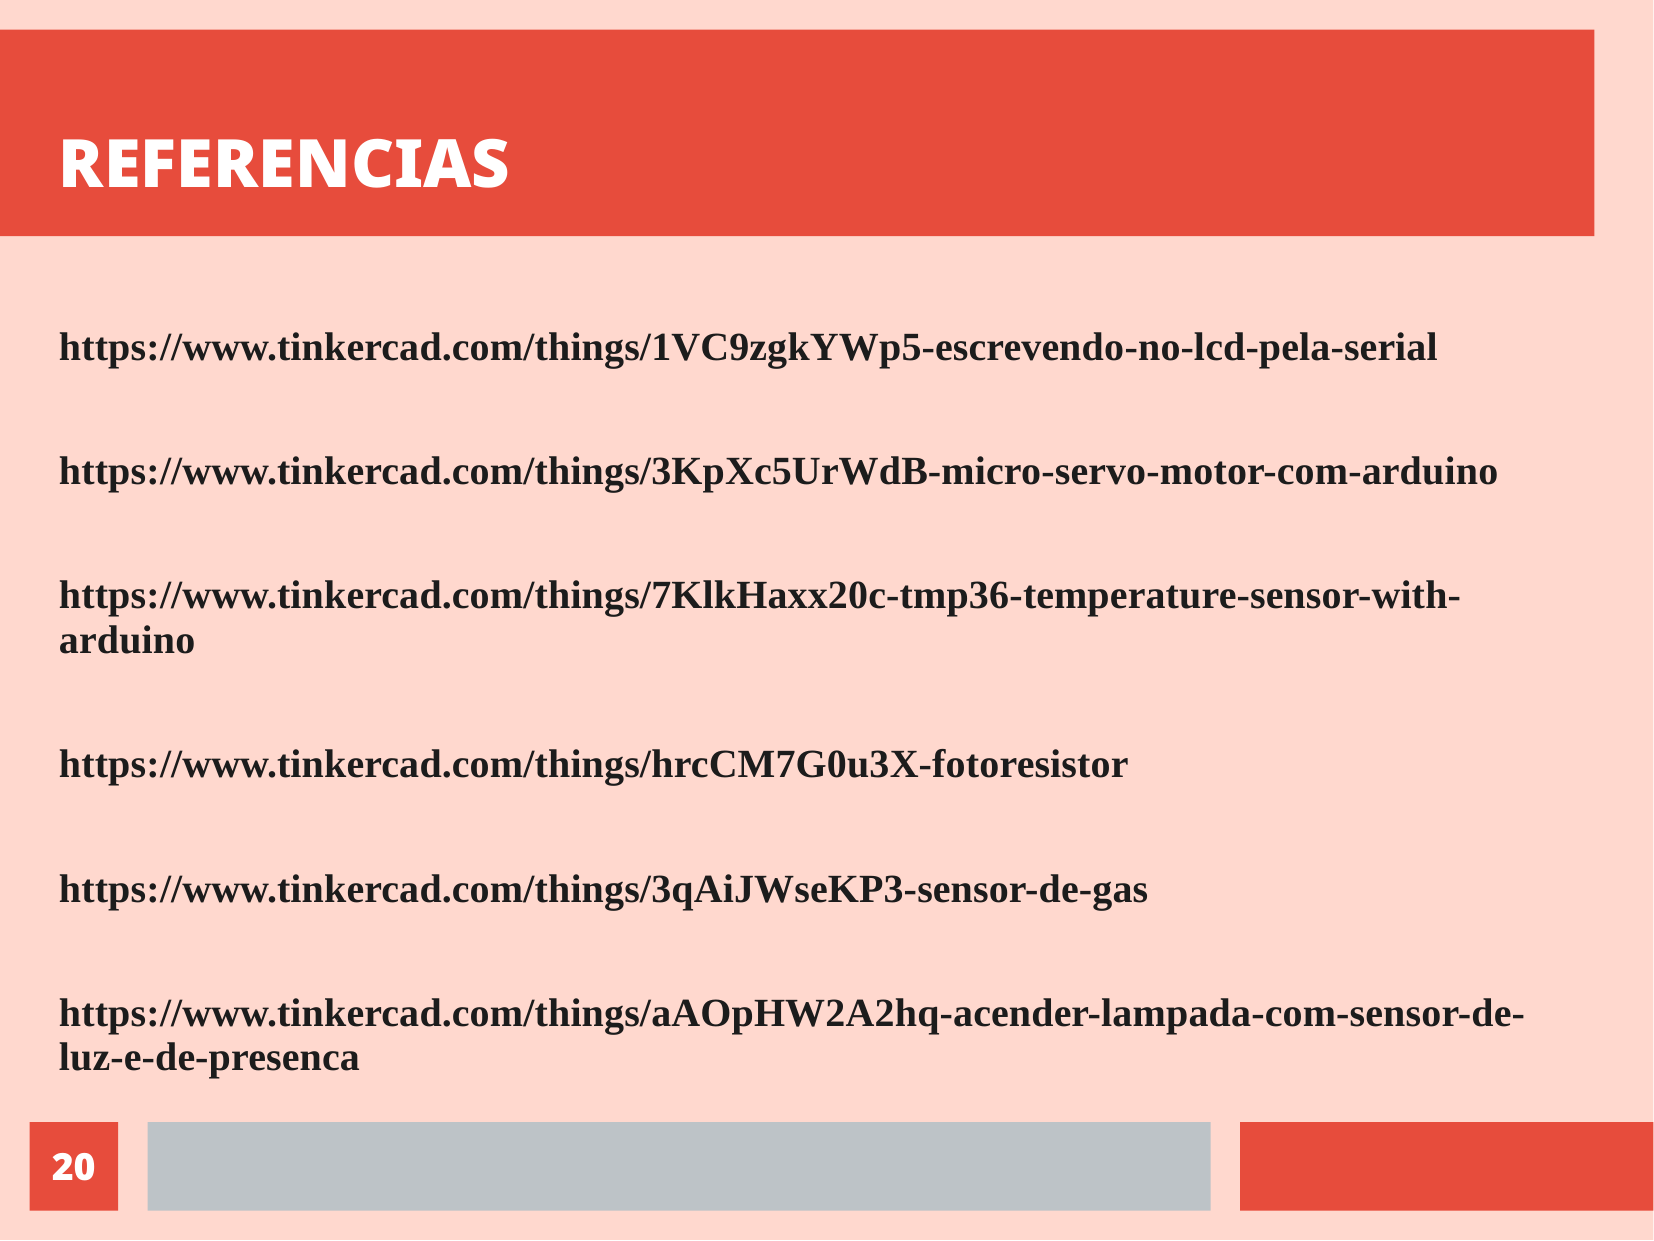

# REFERENCIAS
https://www.tinkercad.com/things/1VC9zgkYWp5-escrevendo-no-lcd-pela-serial
https://www.tinkercad.com/things/3KpXc5UrWdB-micro-servo-motor-com-arduino
https://www.tinkercad.com/things/7KlkHaxx20c-tmp36-temperature-sensor-with-arduino
https://www.tinkercad.com/things/hrcCM7G0u3X-fotoresistor
https://www.tinkercad.com/things/3qAiJWseKP3-sensor-de-gas
https://www.tinkercad.com/things/aAOpHW2A2hq-acender-lampada-com-sensor-de-luz-e-de-presenca
20